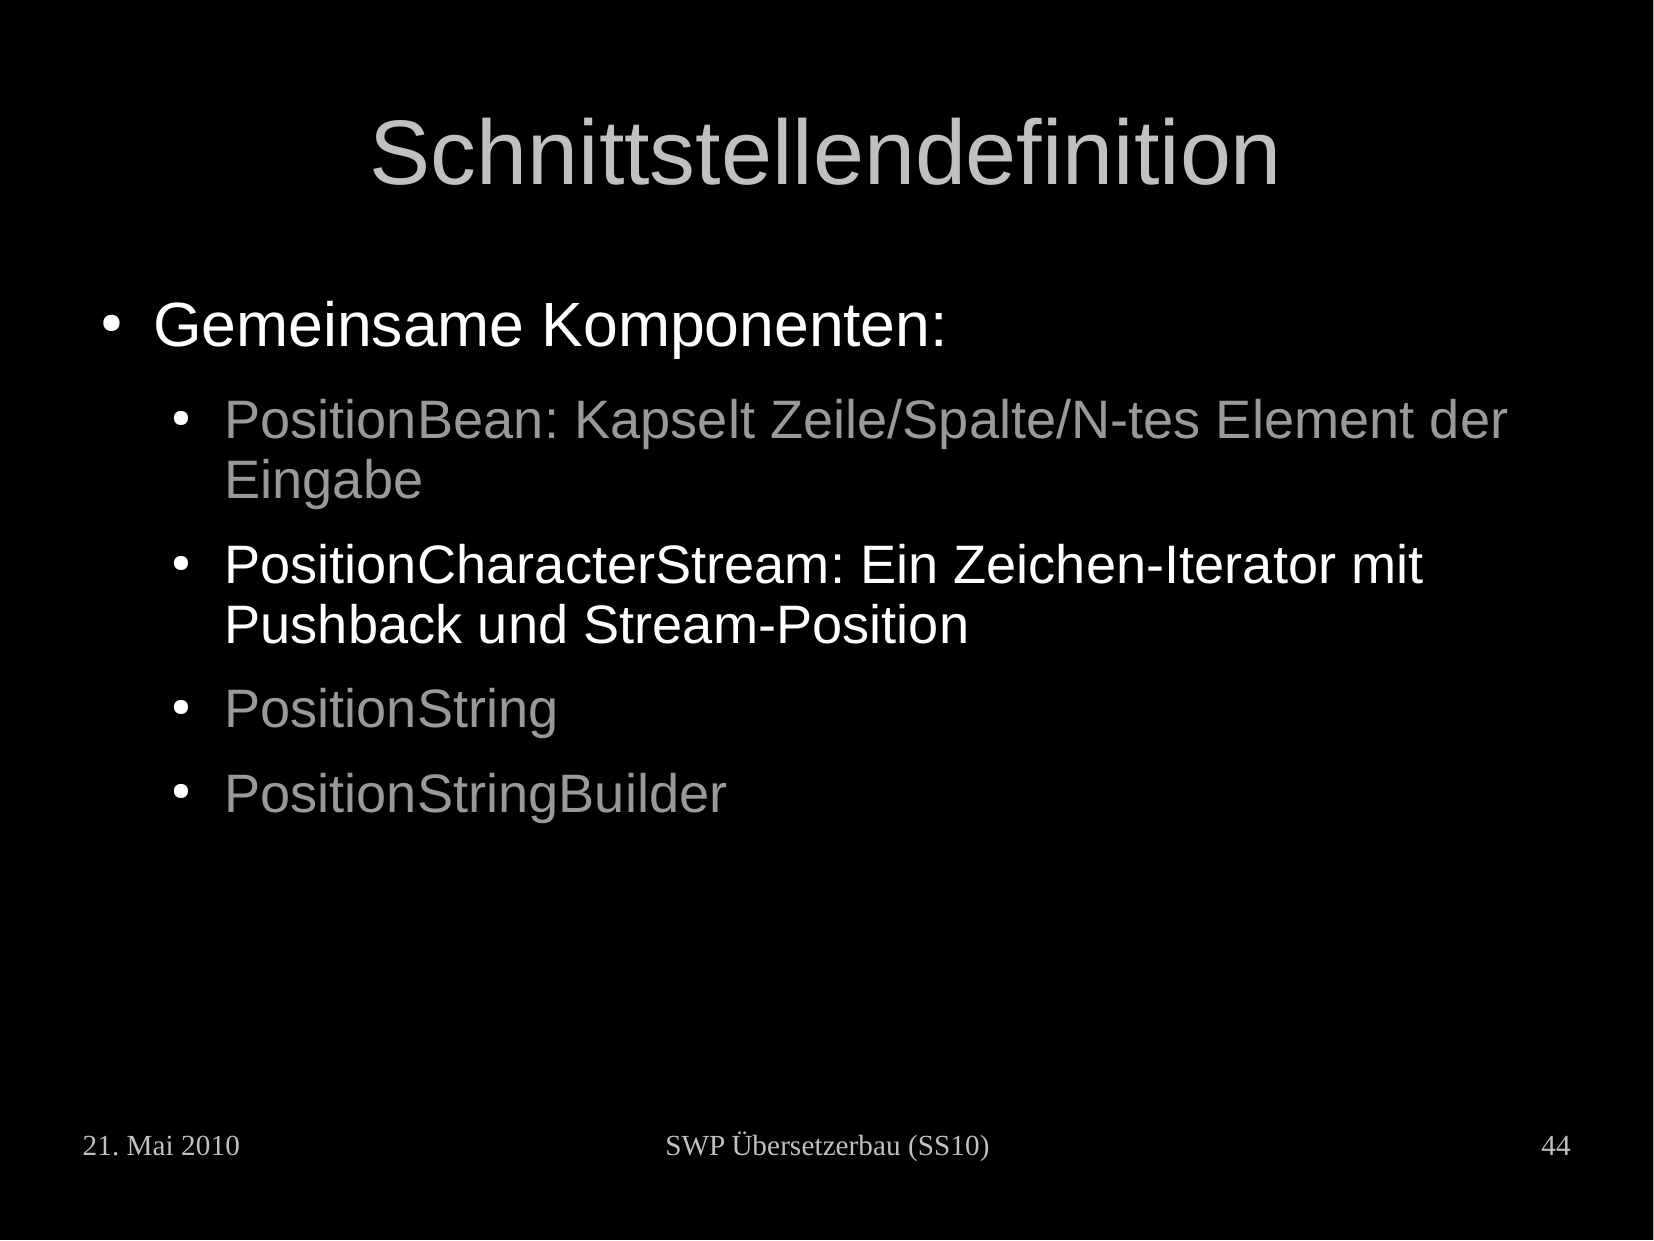

# Schnittstellendefinition
Gemeinsame Komponenten:
PositionBean: Kapselt Zeile/Spalte/N-tes Element der Eingabe
PositionCharacterStream: Ein Zeichen-Iterator mit Pushback und Stream-Position
PositionString
PositionStringBuilder
44